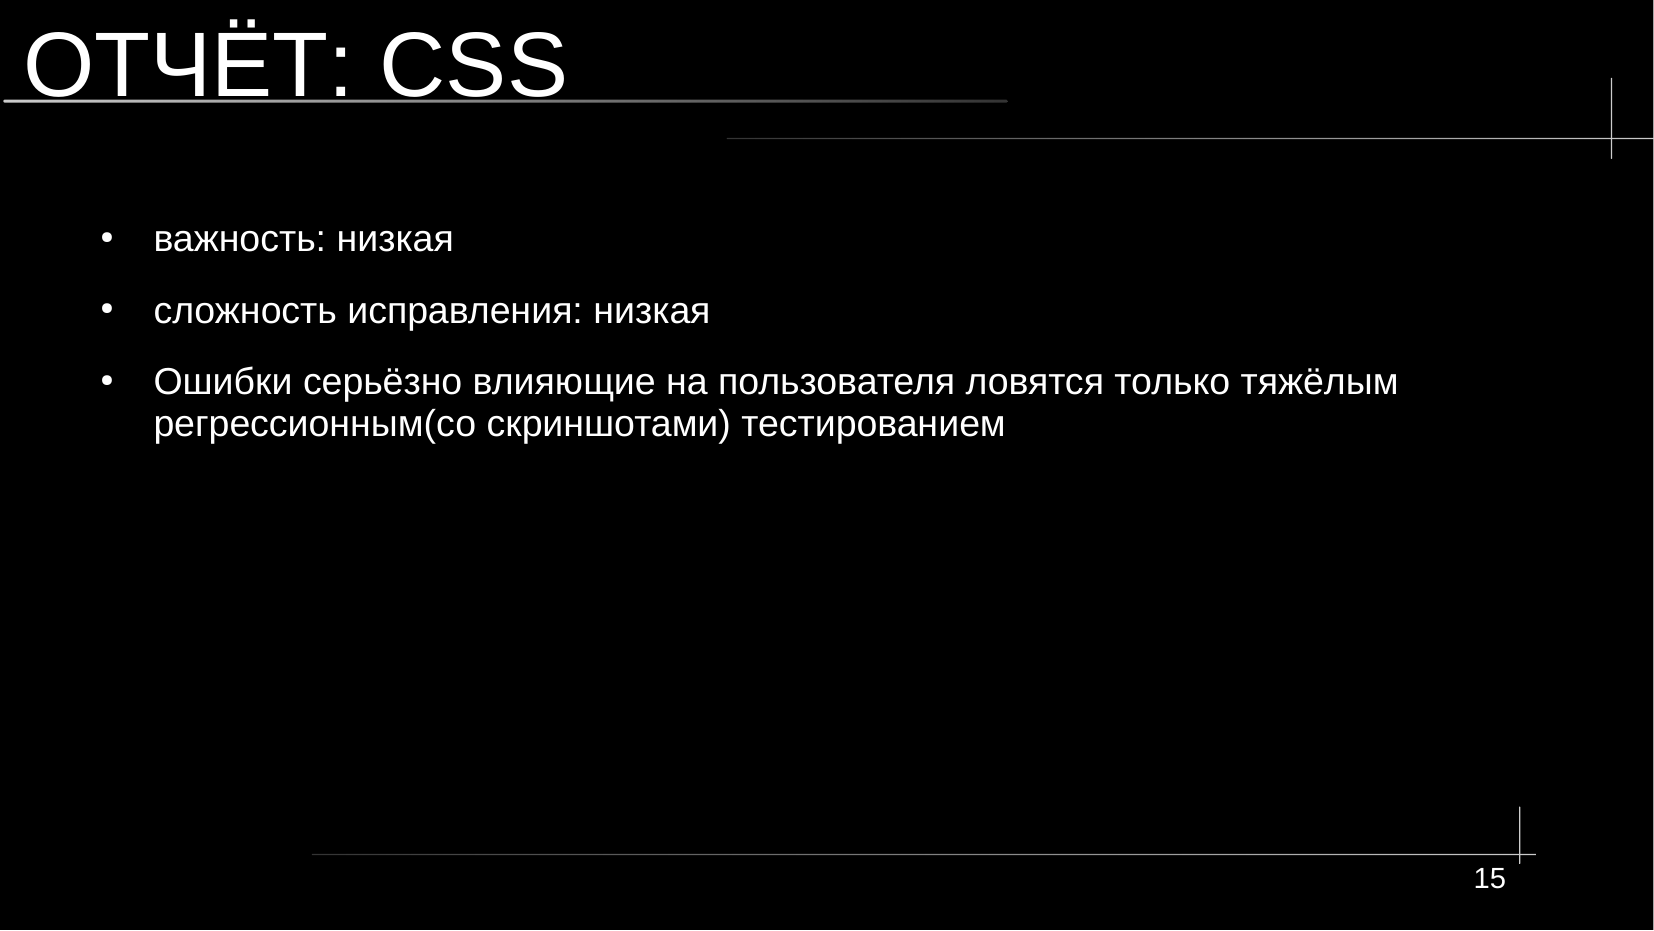

# ОТЧЁТ: CSS
важность: низкая
сложность исправления: низкая
Ошибки серьёзно влияющие на пользователя ловятся только тяжёлым регрессионным(со скриншотами) тестированием
15